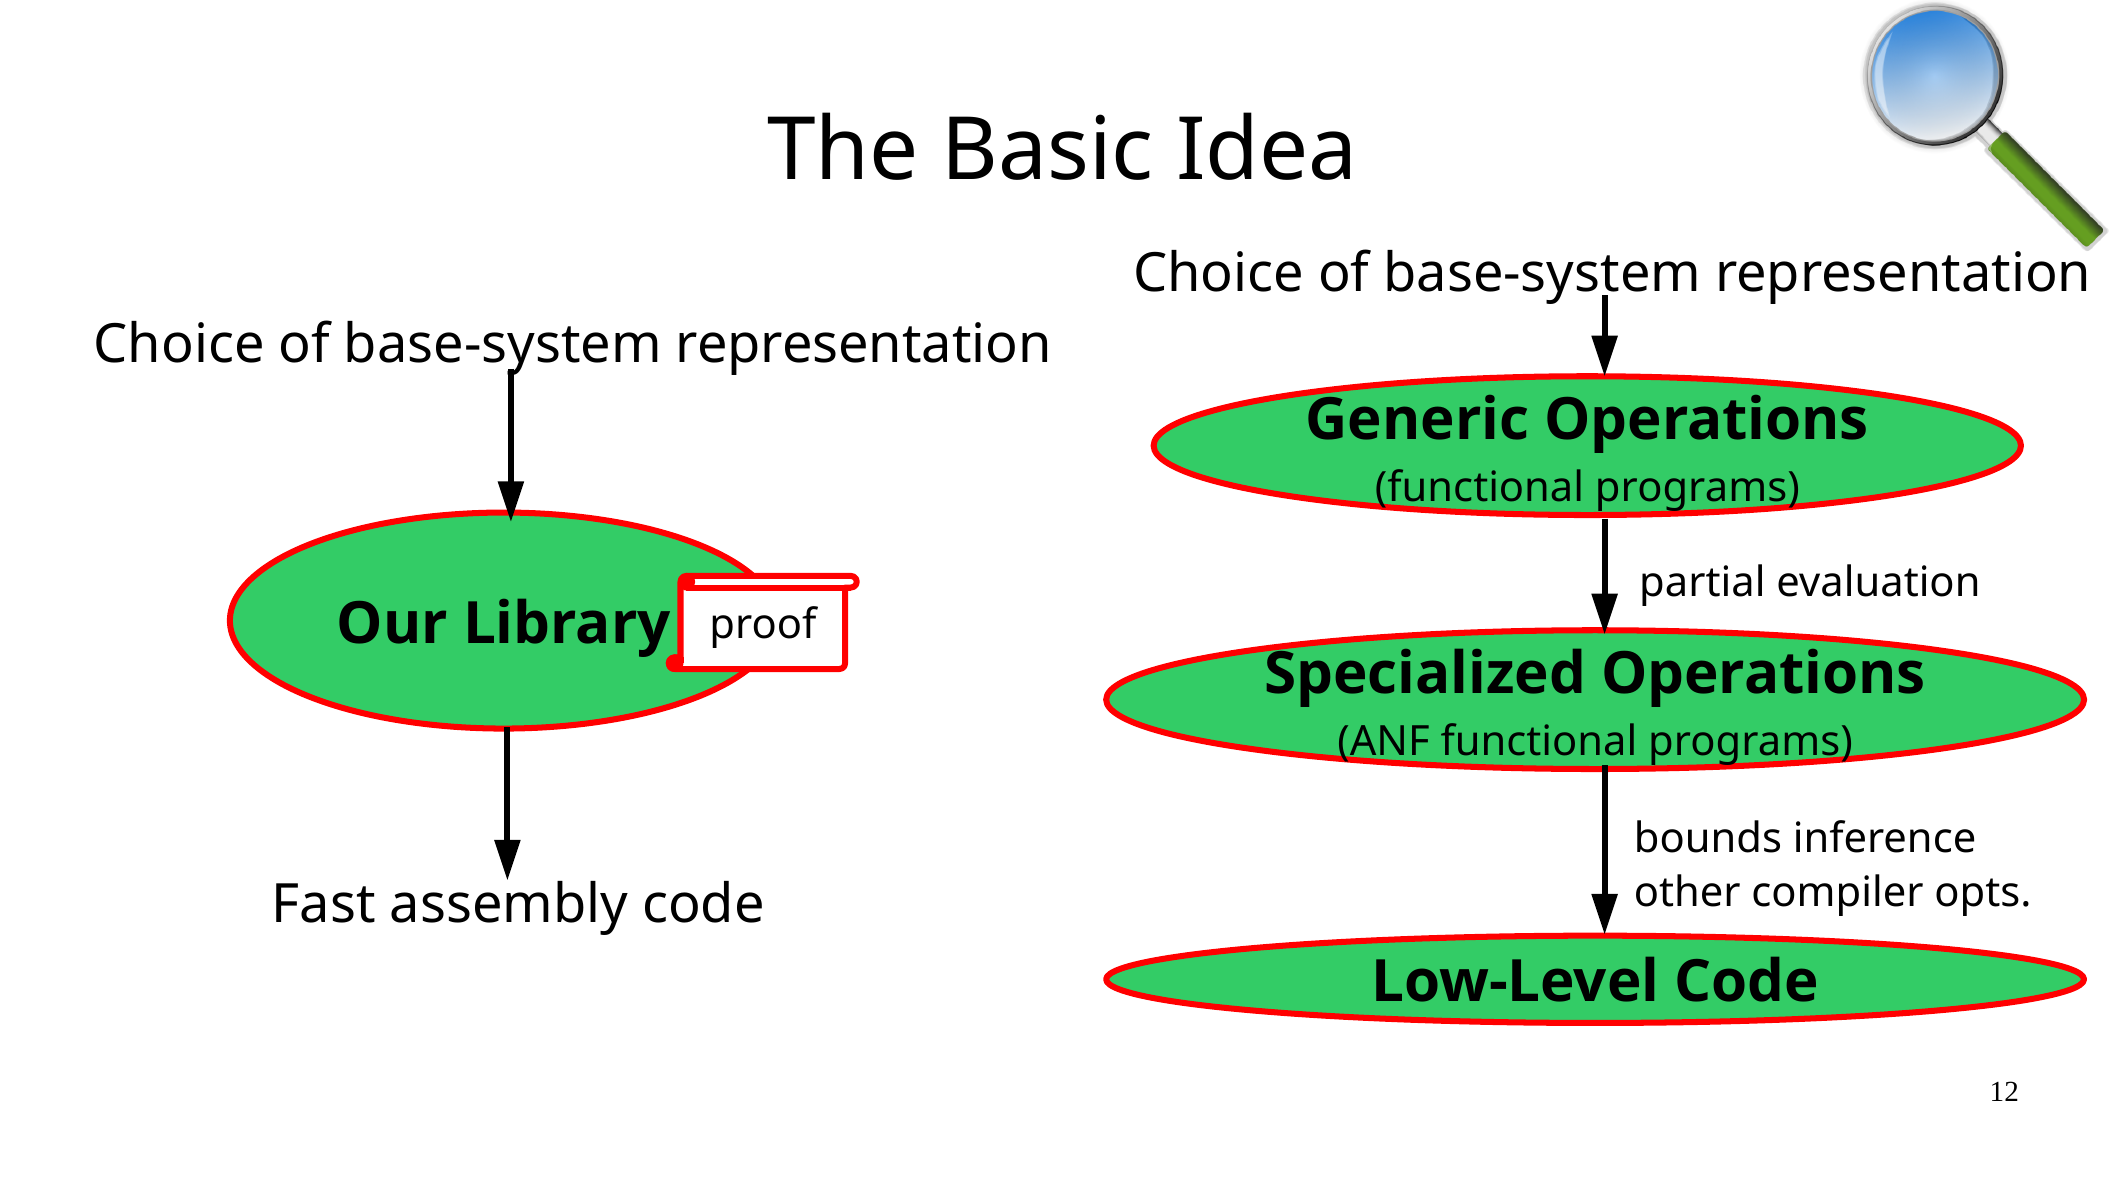

Choice of base-system representation
Generic Operations
(functional programs)
# The Basic Idea
Choice of base-system representation
Our Library
partial evaluation
Specialized Operations
(ANF functional programs)
proof
bounds inference
other compiler opts.
Low-Level Code
Fast assembly code
12